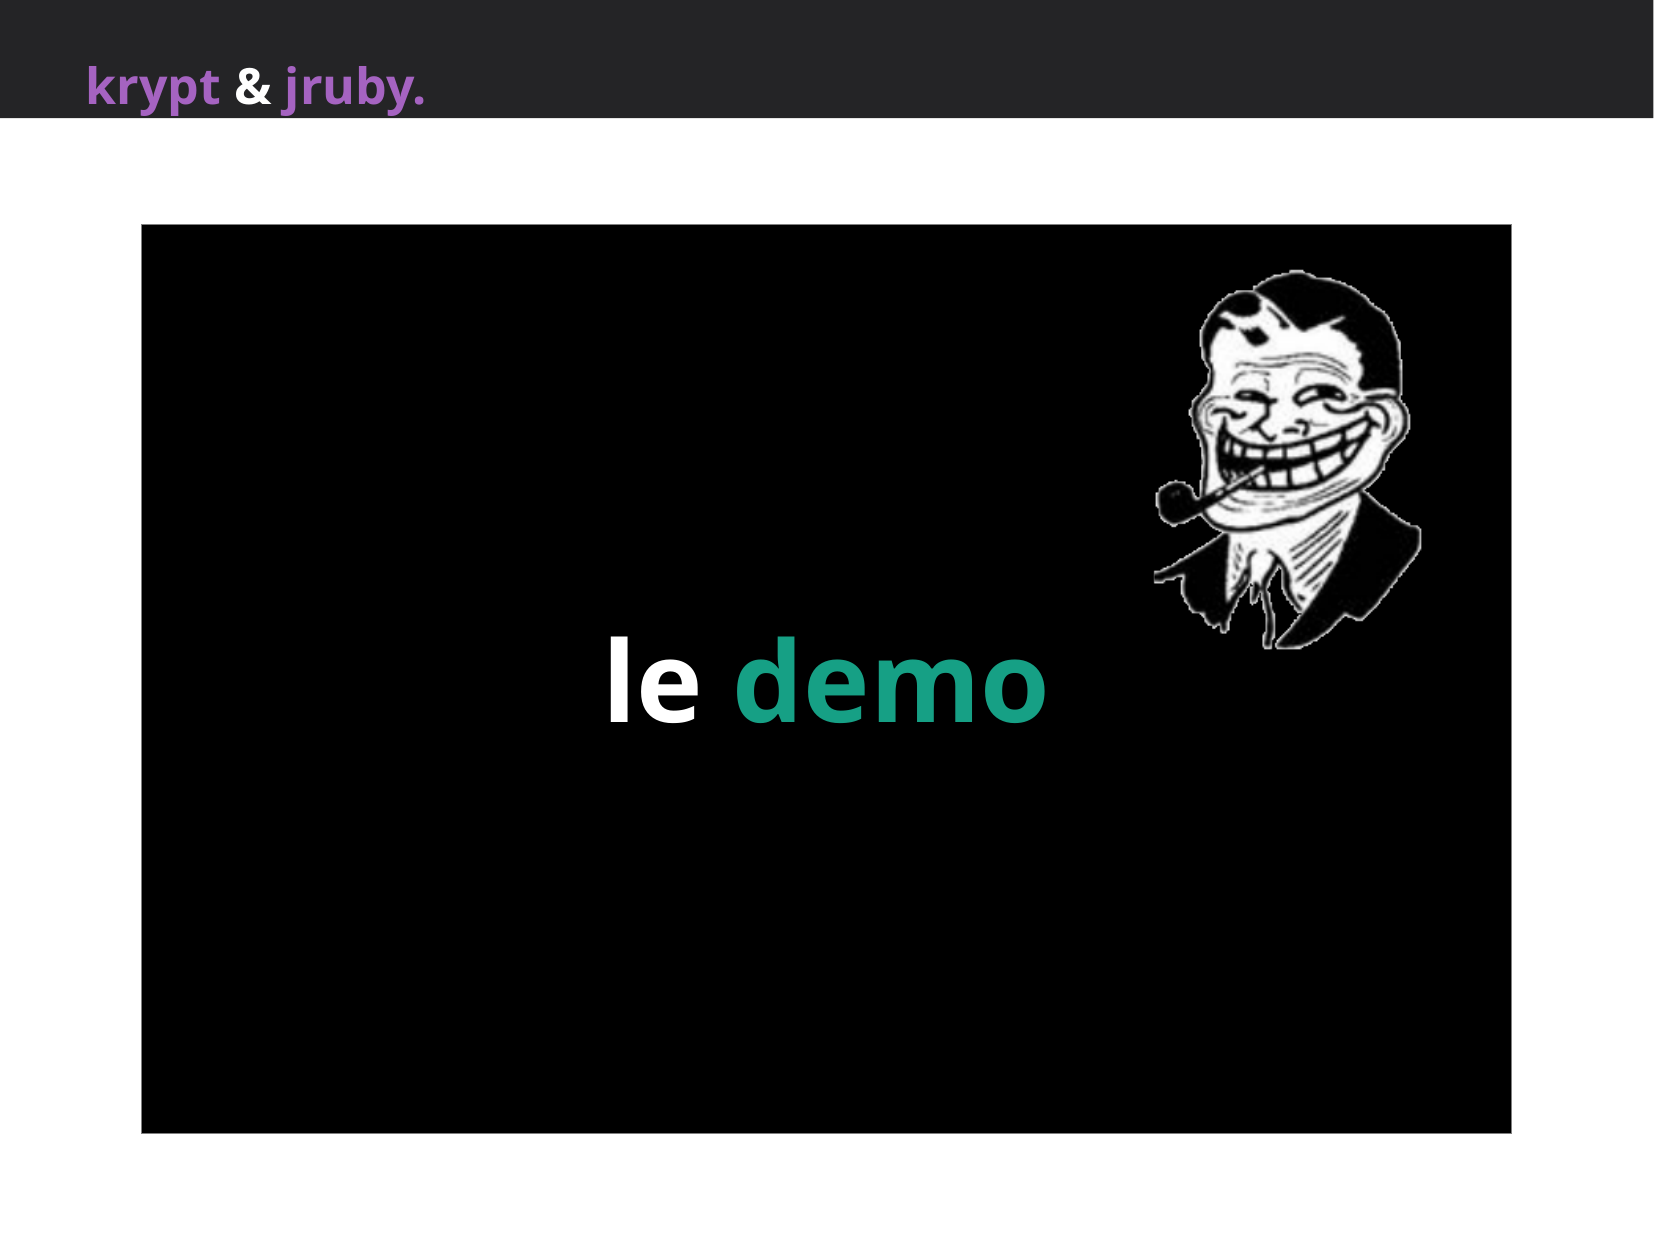

krypt & jruby.
le demo
krypt first of all is a framework